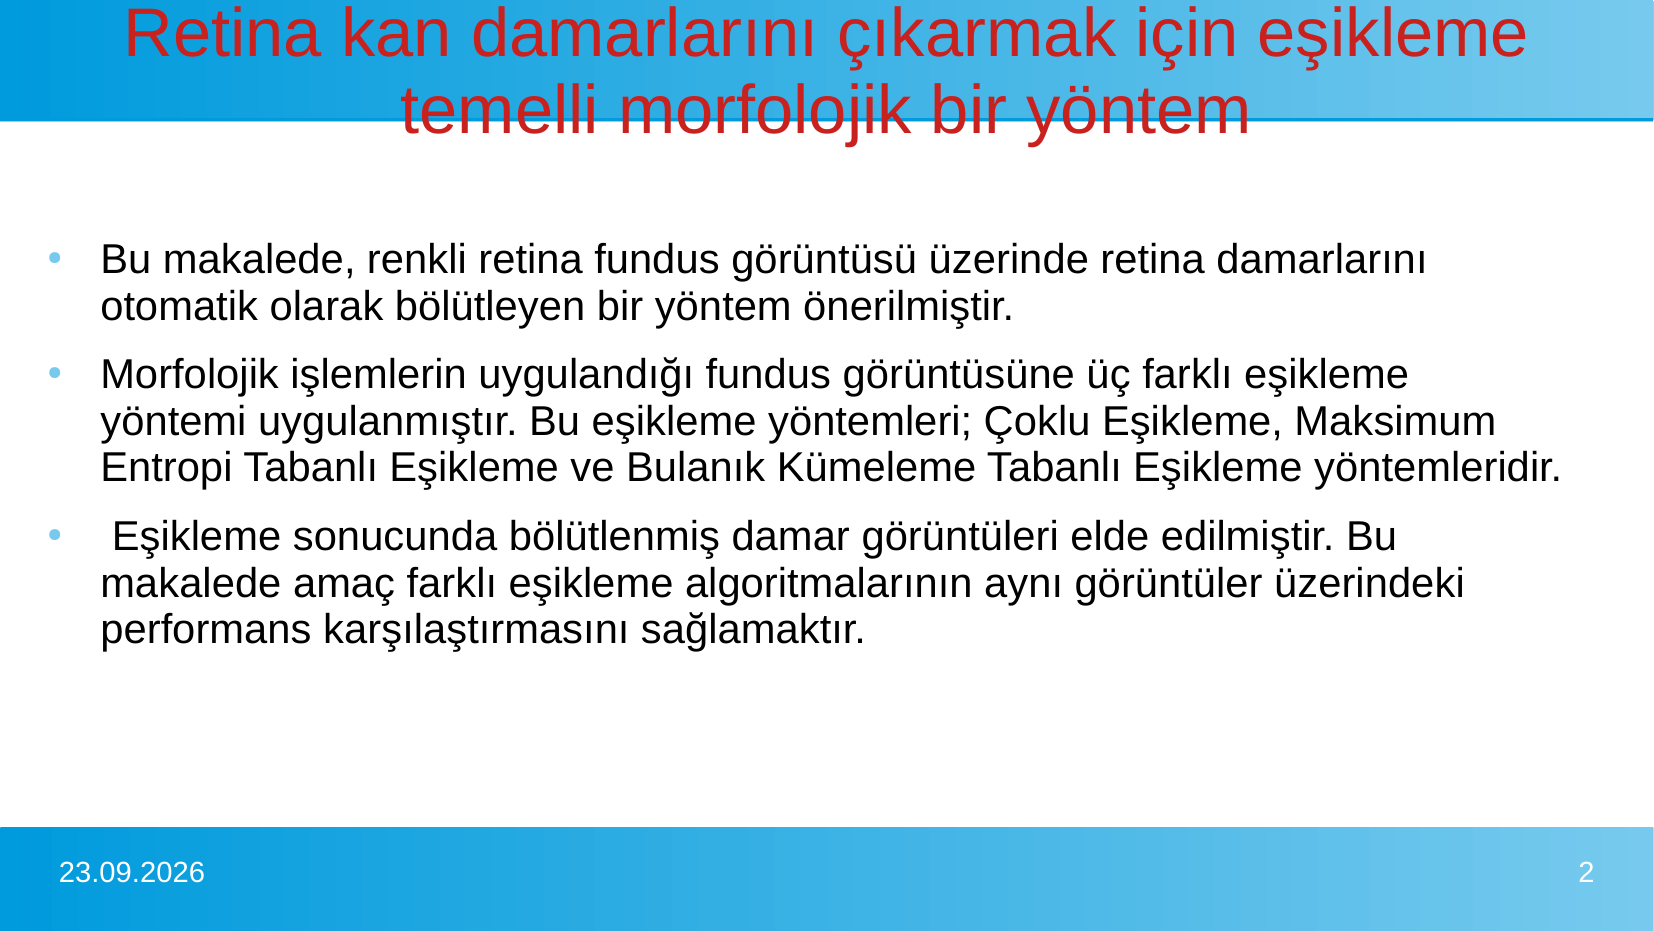

# Retina kan damarlarını çıkarmak için eşikleme temelli morfolojik bir yöntem
Bu makalede, renkli retina fundus görüntüsü üzerinde retina damarlarını otomatik olarak bölütleyen bir yöntem önerilmiştir.
Morfolojik işlemlerin uygulandığı fundus görüntüsüne üç farklı eşikleme yöntemi uygulanmıştır. Bu eşikleme yöntemleri; Çoklu Eşikleme, Maksimum Entropi Tabanlı Eşikleme ve Bulanık Kümeleme Tabanlı Eşikleme yöntemleridir.
 Eşikleme sonucunda bölütlenmiş damar görüntüleri elde edilmiştir. Bu makalede amaç farklı eşikleme algoritmalarının aynı görüntüler üzerindeki performans karşılaştırmasını sağlamaktır.
2